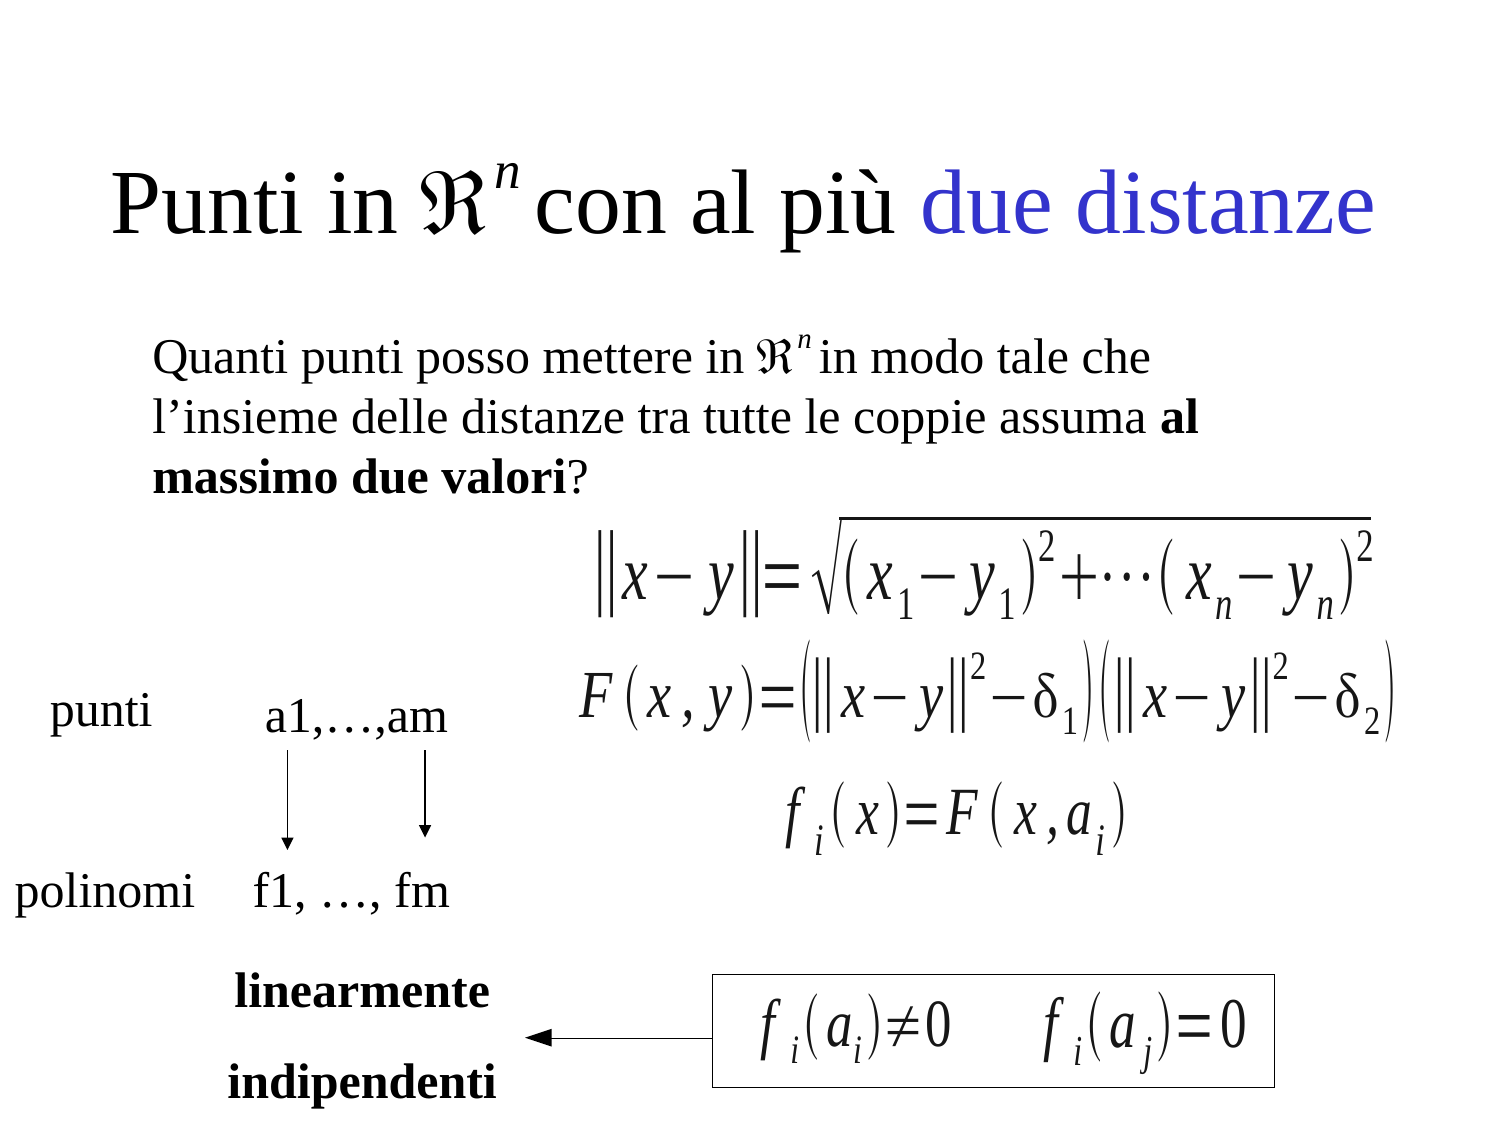

# Punti in n con al più due distanze
Quanti punti posso mettere in n in modo tale che l’insieme delle distanze tra tutte le coppie assuma al massimo due valori?
punti
a1,…,am
f1, …, fm
polinomi
linearmente
indipendenti